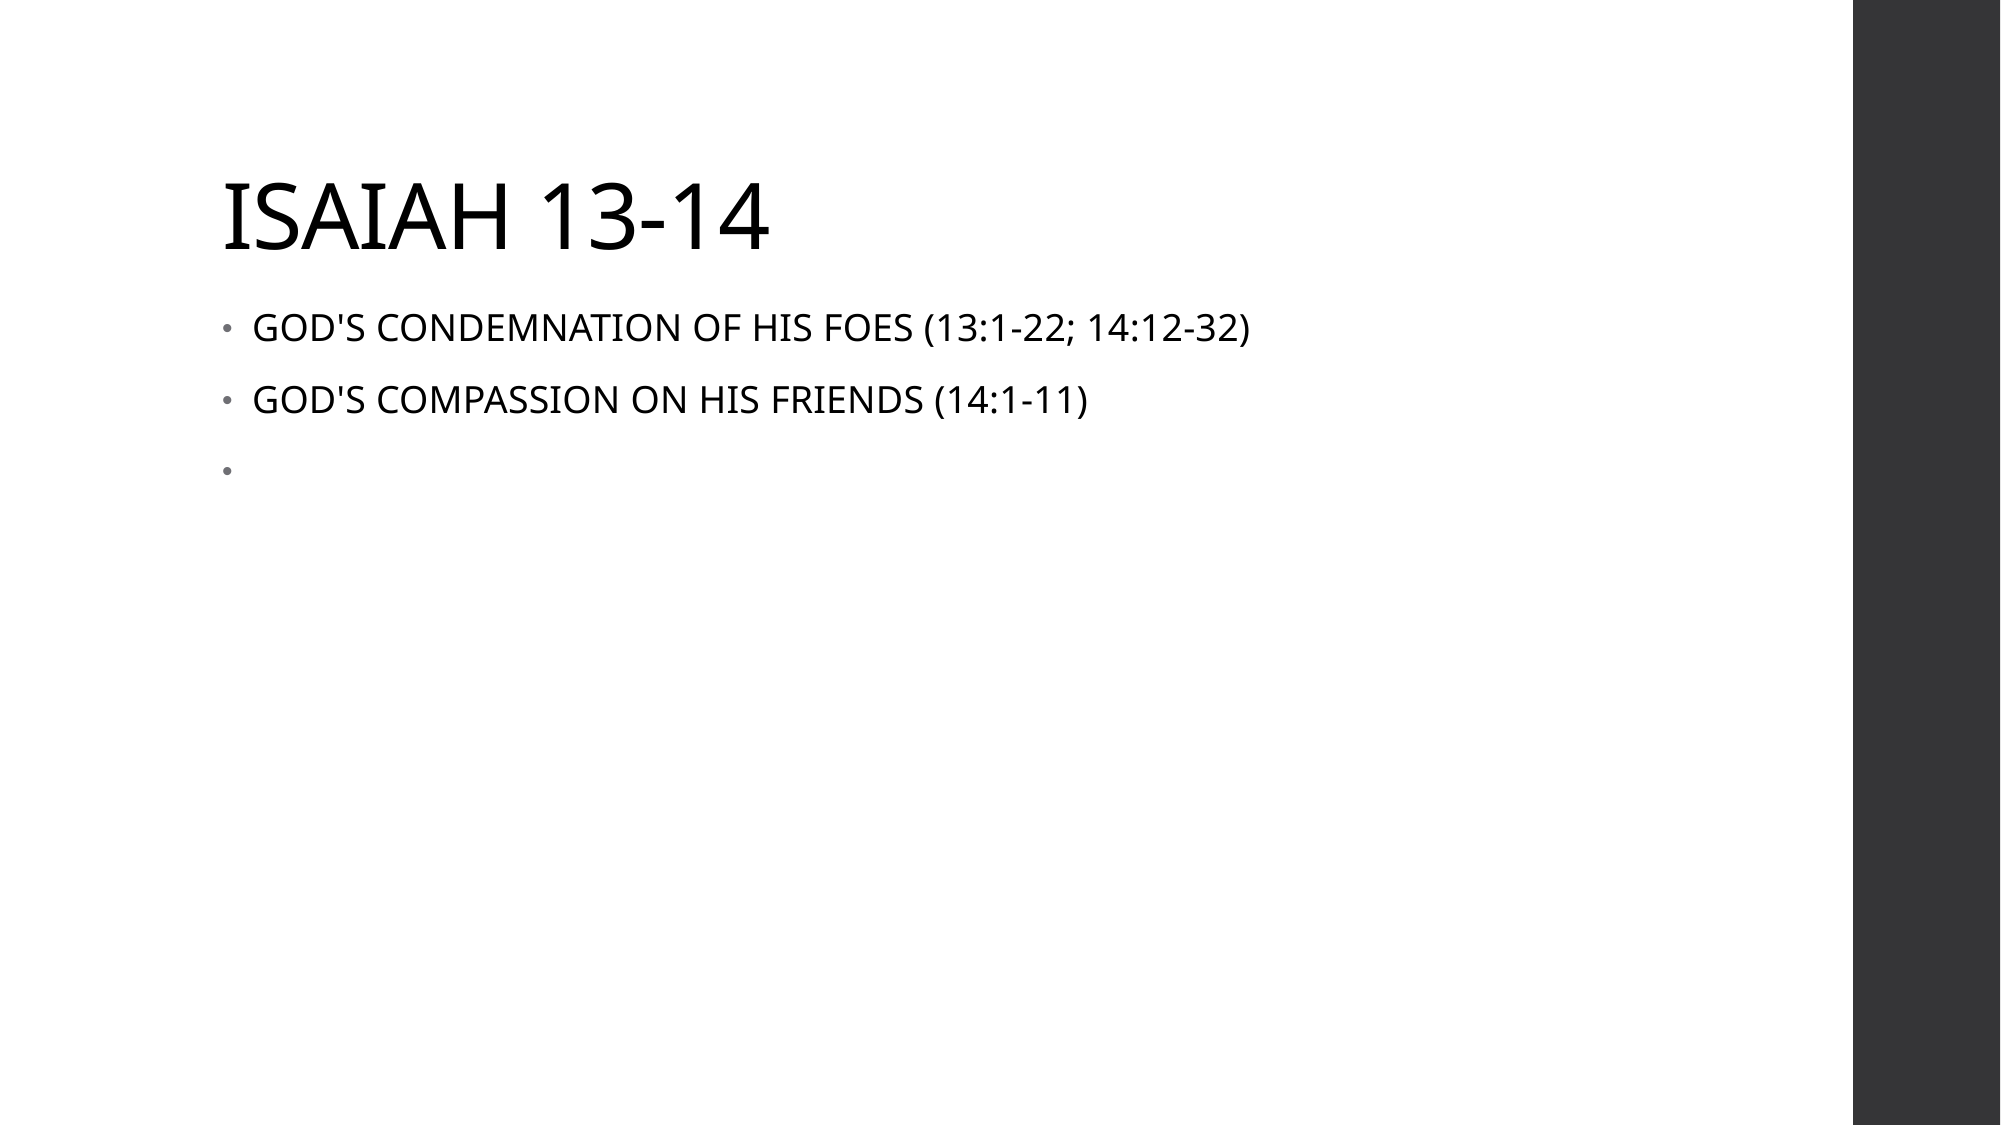

# ISAIAH 13-14
GOD'S CONDEMNATION OF HIS FOES (13:1-22; 14:12-32)
GOD'S COMPASSION ON HIS FRIENDS (14:1-11)